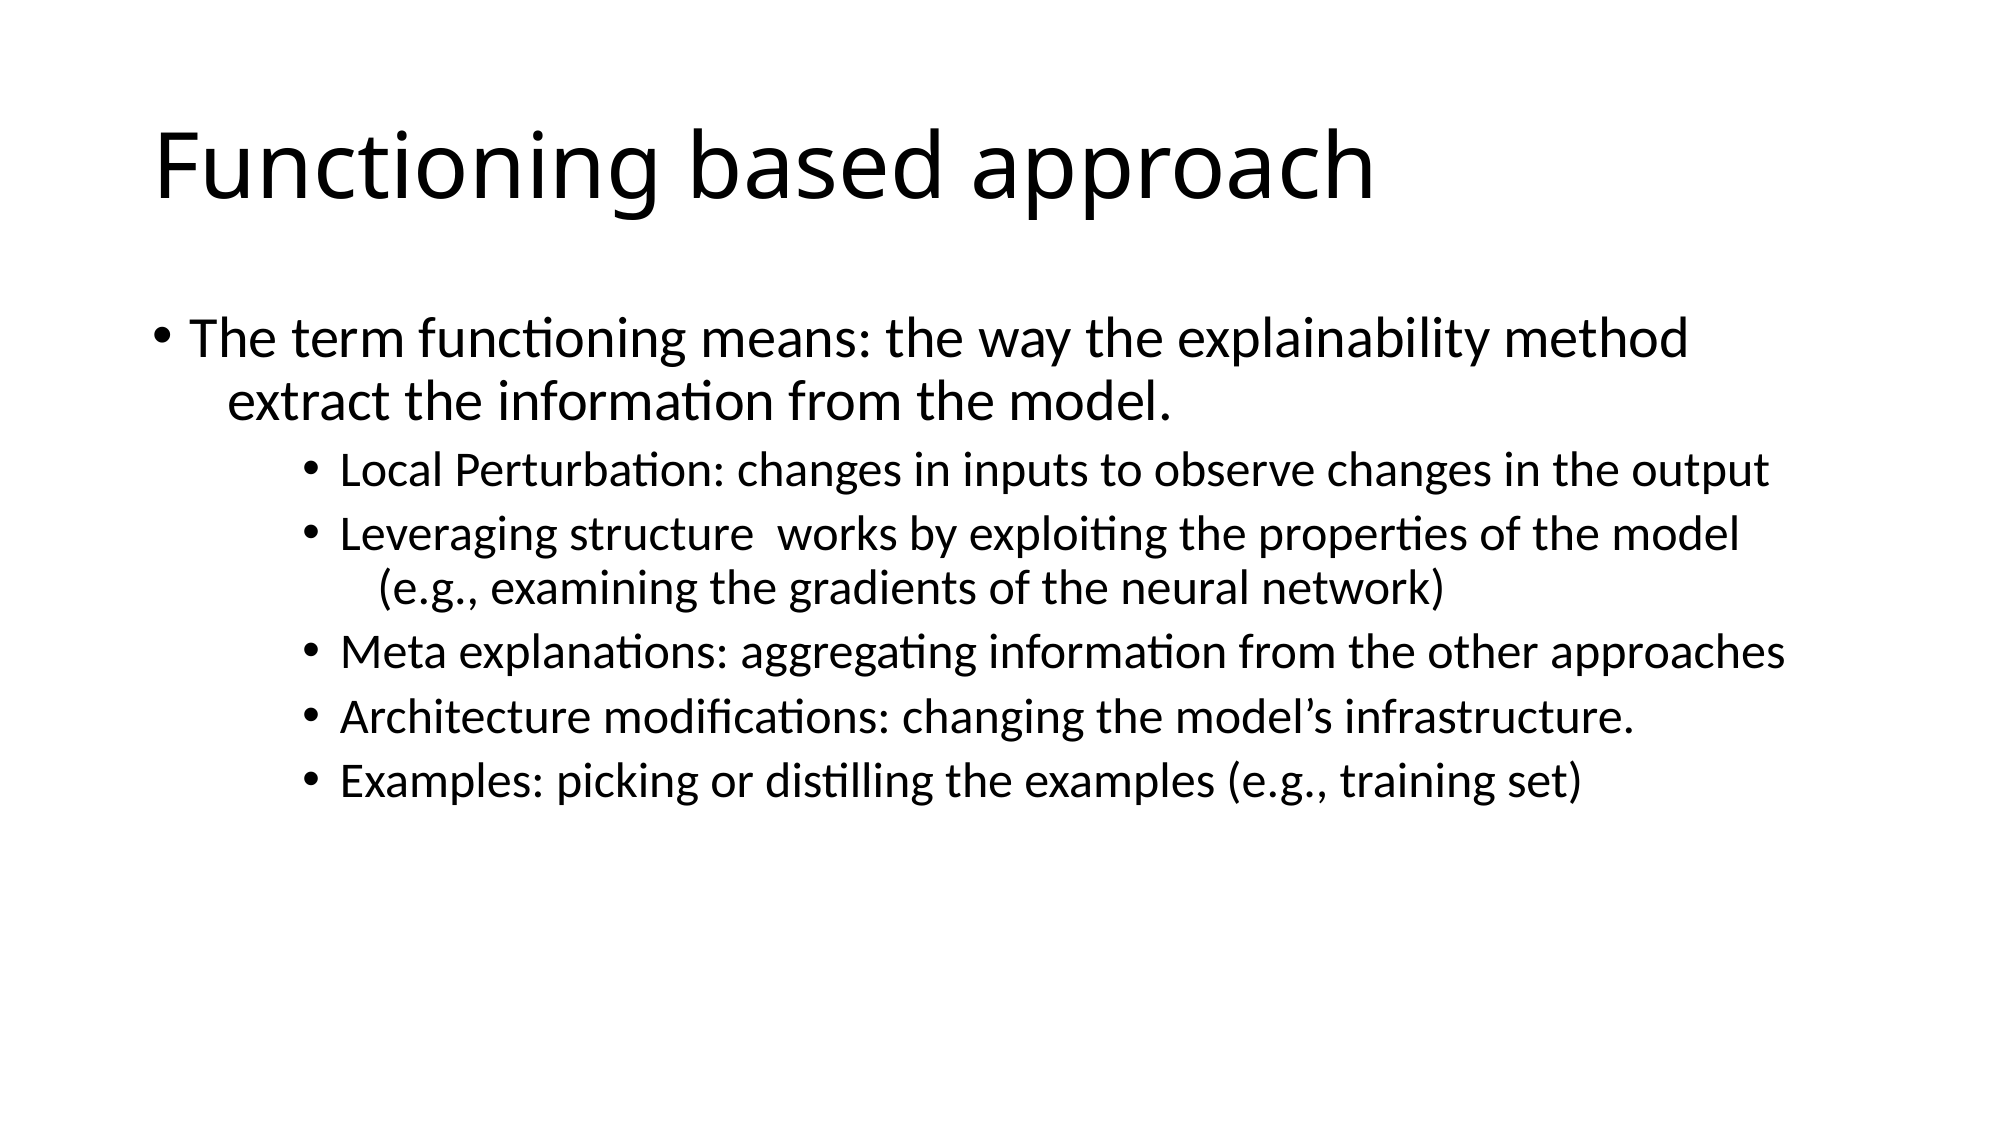

# Functioning based approach
The term functioning means: the way the explainability method extract the information from the model.
Local Perturbation: changes in inputs to observe changes in the output
Leveraging structure works by exploiting the properties of the model (e.g., examining the gradients of the neural network)
Meta explanations: aggregating information from the other approaches
Architecture modifications: changing the model’s infrastructure.
Examples: picking or distilling the examples (e.g., training set)